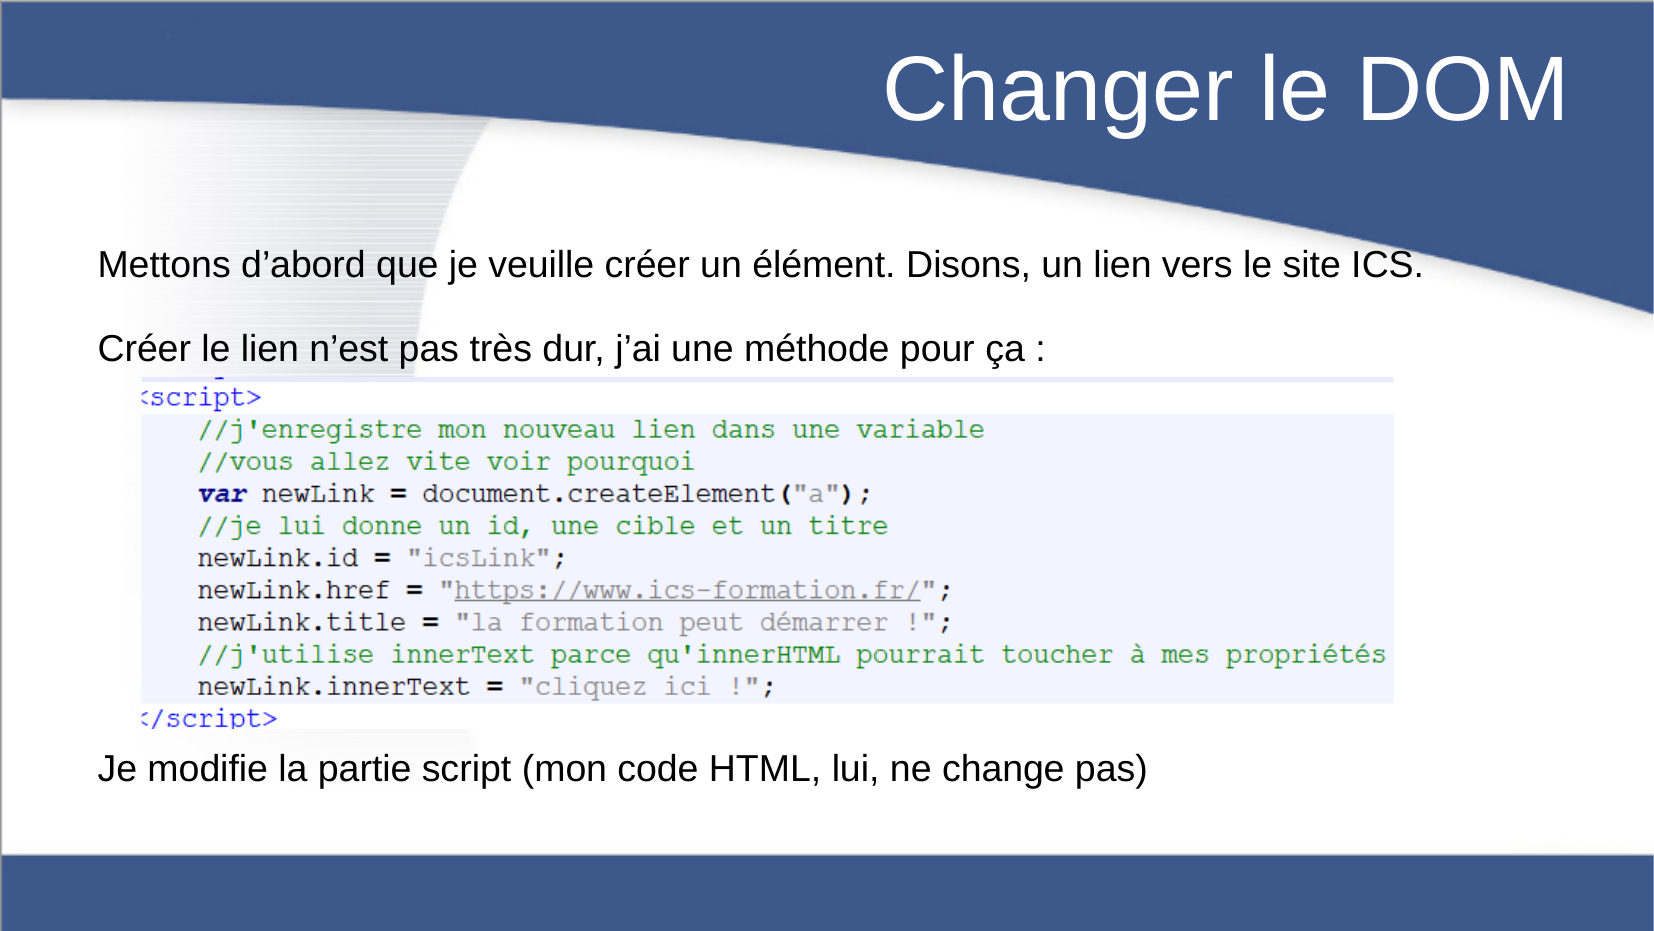

# Changer le DOM
Mettons d’abord que je veuille créer un élément. Disons, un lien vers le site ICS.
Créer le lien n’est pas très dur, j’ai une méthode pour ça :
Je modifie la partie script (mon code HTML, lui, ne change pas)